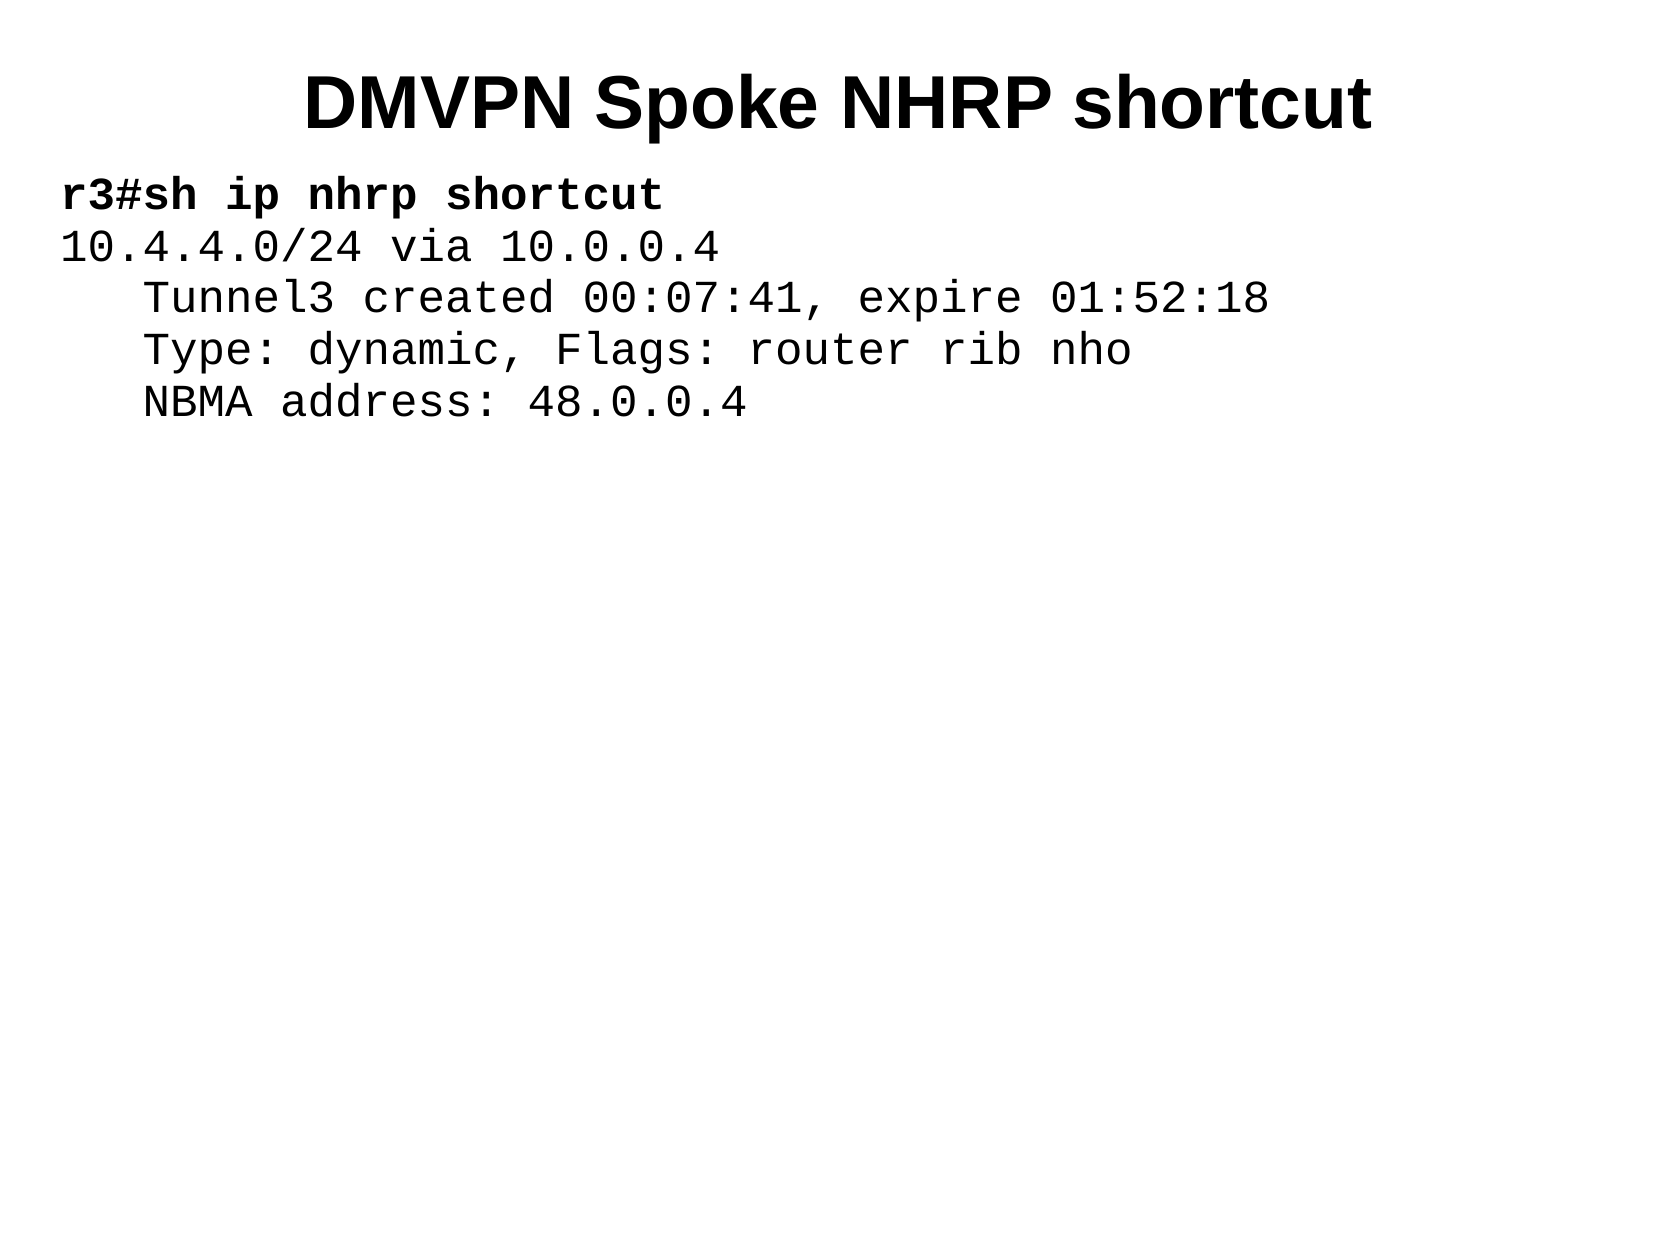

DMVPN Spoke NHRP shortcut
# r3#sh ip nhrp shortcut
10.4.4.0/24 via 10.0.0.4
 Tunnel3 created 00:07:41, expire 01:52:18
 Type: dynamic, Flags: router rib nho
 NBMA address: 48.0.0.4